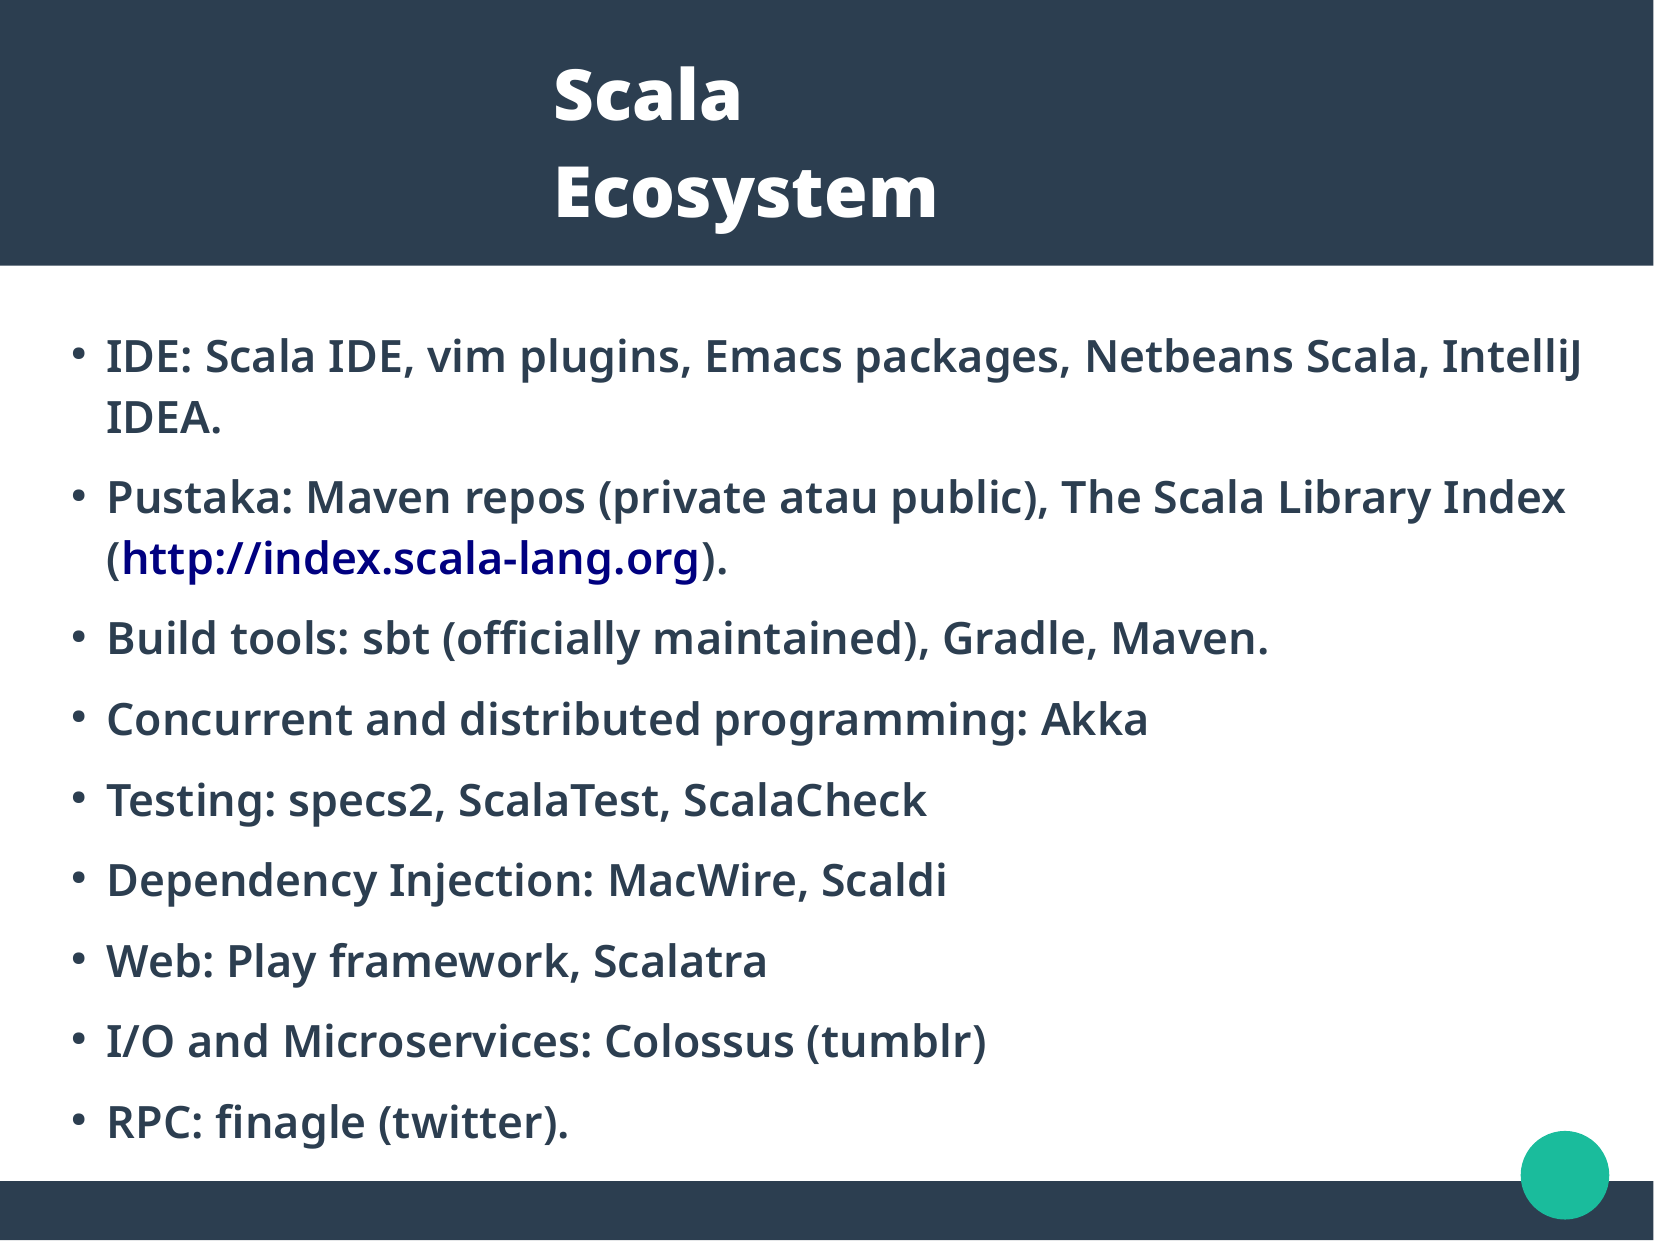

# Scala Ecosystem
IDE: Scala IDE, vim plugins, Emacs packages, Netbeans Scala, IntelliJ IDEA.
Pustaka: Maven repos (private atau public), The Scala Library Index (http://index.scala-lang.org).
Build tools: sbt (officially maintained), Gradle, Maven.
Concurrent and distributed programming: Akka
Testing: specs2, ScalaTest, ScalaCheck
Dependency Injection: MacWire, Scaldi
Web: Play framework, Scalatra
I/O and Microservices: Colossus (tumblr)
RPC: finagle (twitter).